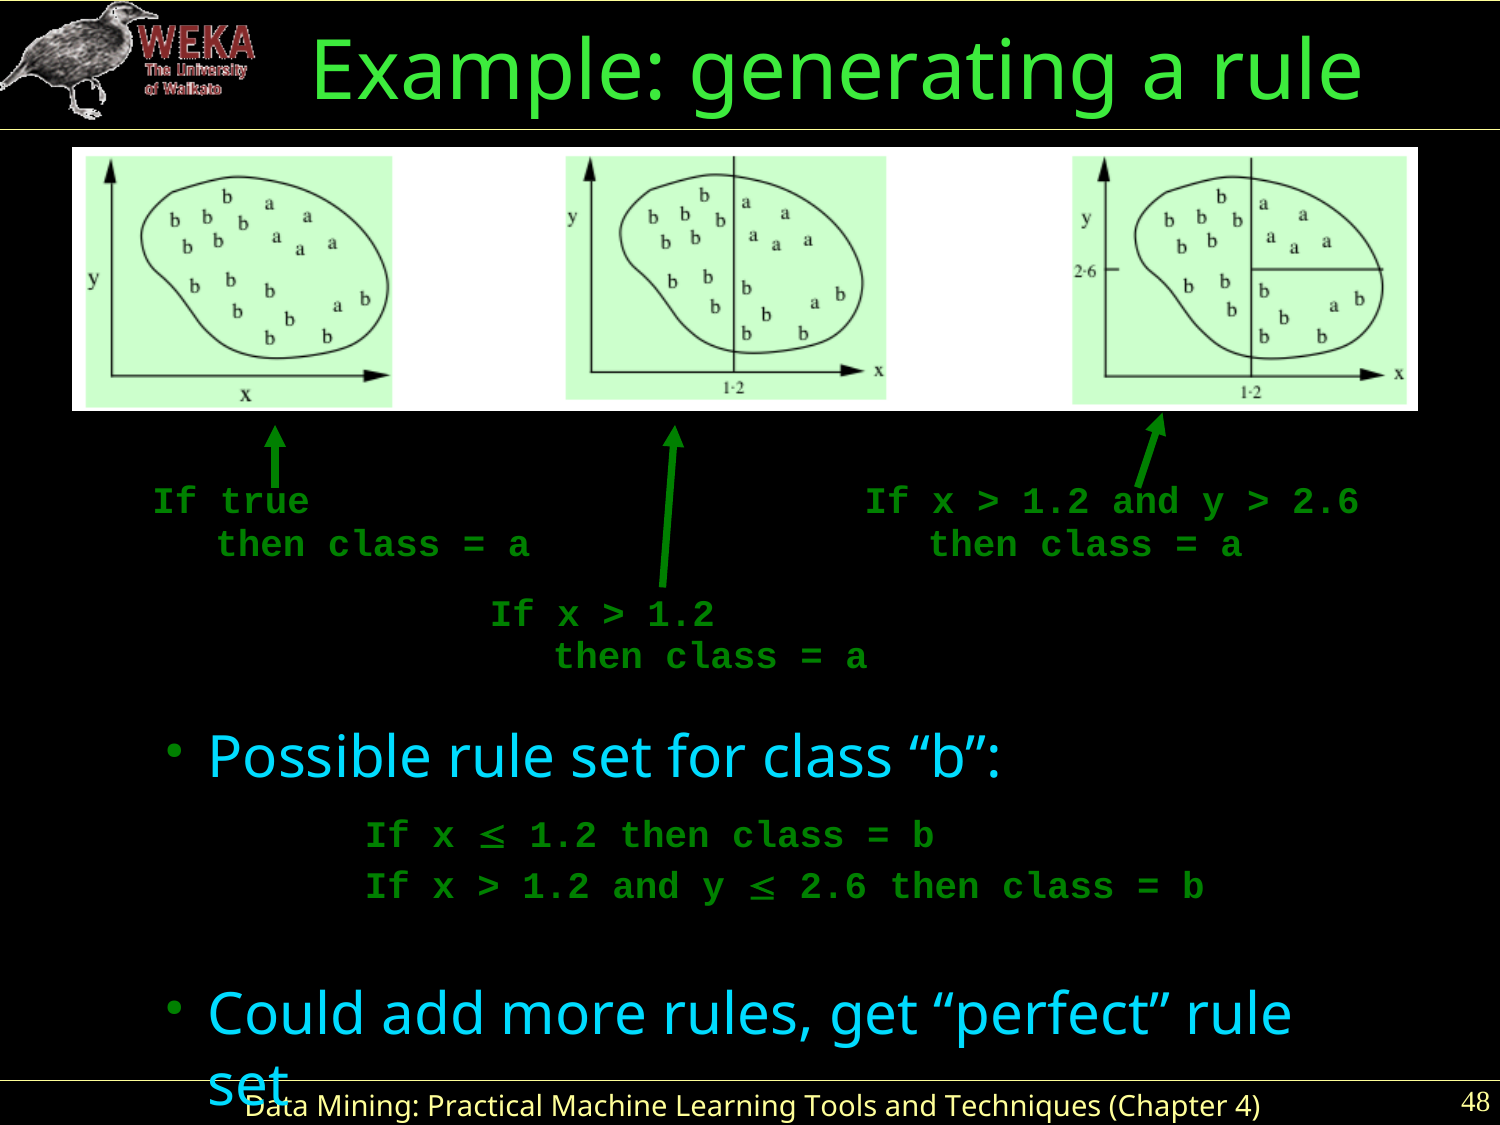

# Example: generating a rule
If true
then class = a
If x > 1.2 and y > 2.6
then class = a
If x > 1.2
then class = a
Possible rule set for class “b”:
Could add more rules, get “perfect” rule set
If x  1.2 then class = b
If x > 1.2 and y  2.6 then class = b
Data Mining: Practical Machine Learning Tools and Techniques (Chapter 4)
48